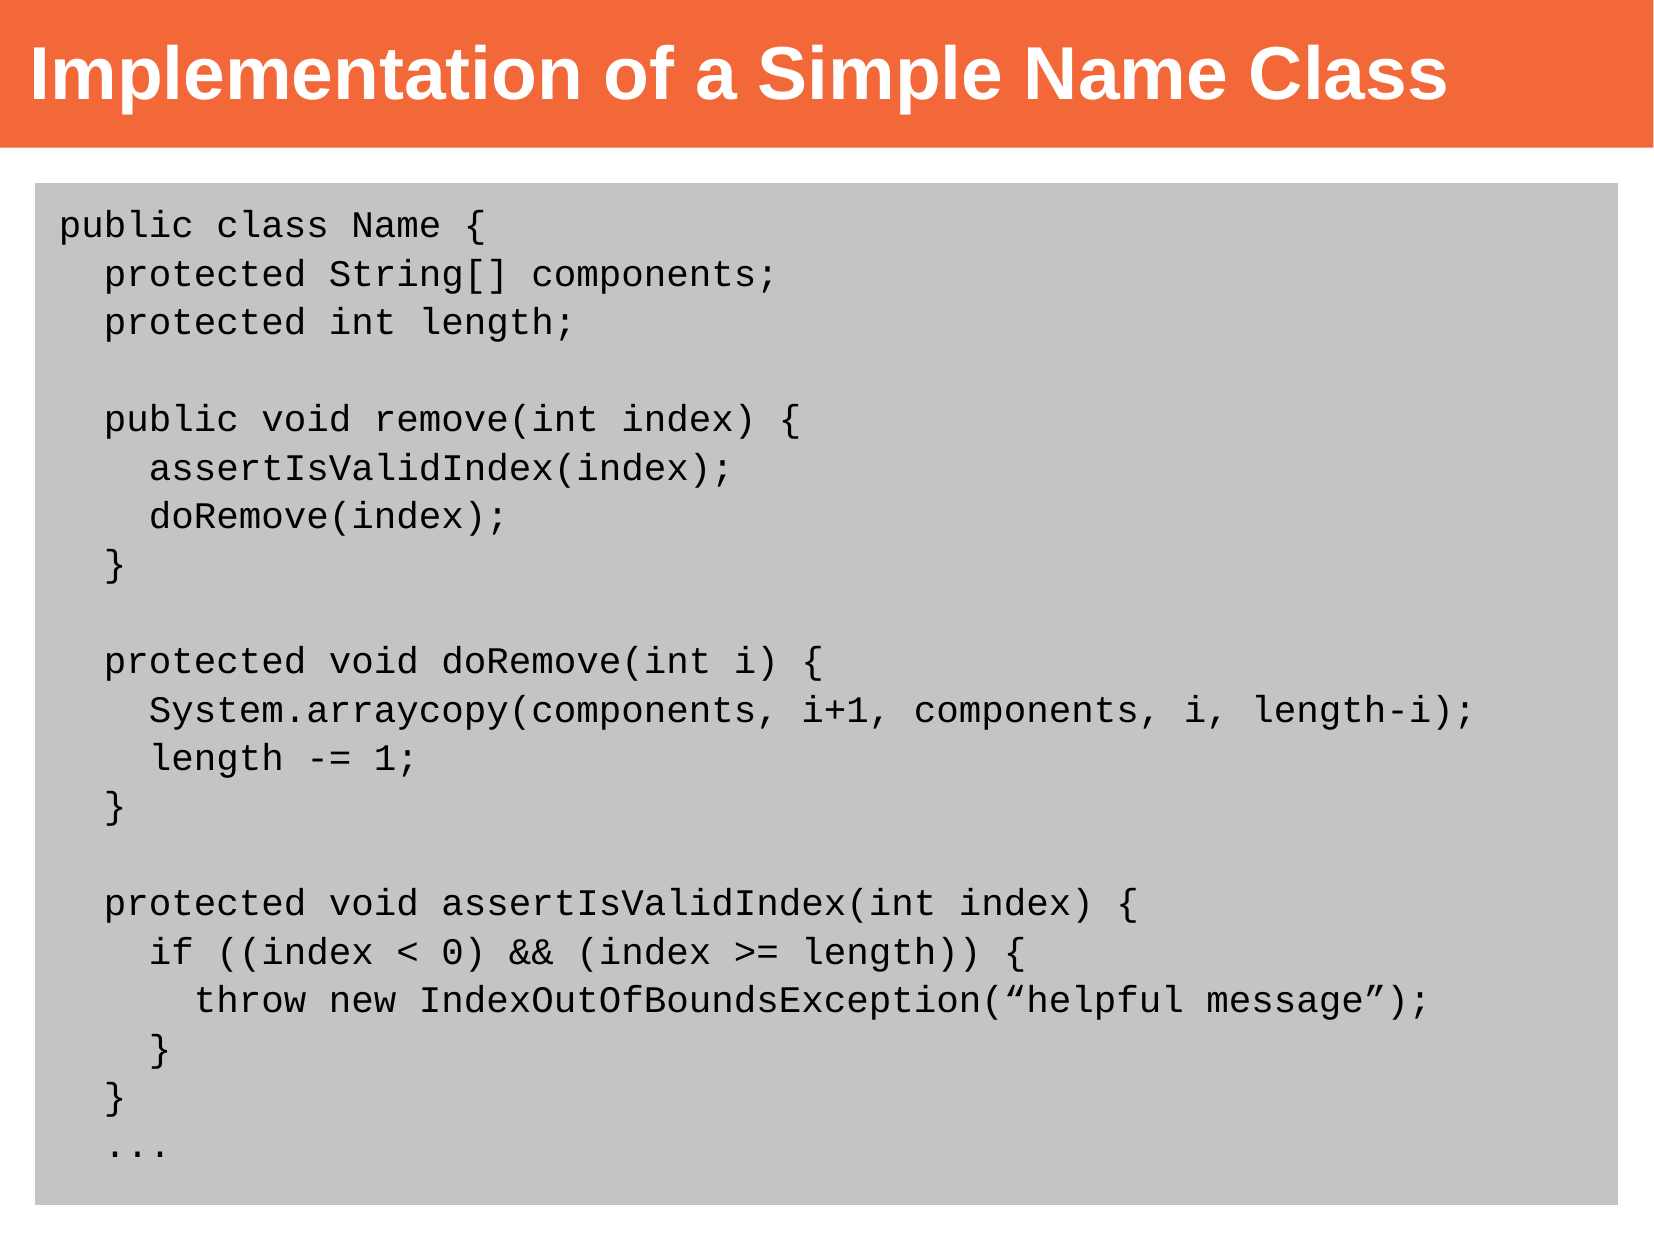

# Implementation of a Simple Name Class
public class Name {
 protected String[] components;
 protected int length;
 public void remove(int index) {
 assertIsValidIndex(index);
 doRemove(index);
 }
 protected void doRemove(int i) {
 System.arraycopy(components, i+1, components, i, length-i);
 length -= 1;
 }
 protected void assertIsValidIndex(int index) {
 if ((index < 0) && (index >= length)) {
 throw new IndexOutOfBoundsException(“helpful message”);
 }
 }
 ...
Advanced Design and Programming
23
© 2018 Dirk Riehle - All Rights Reserved